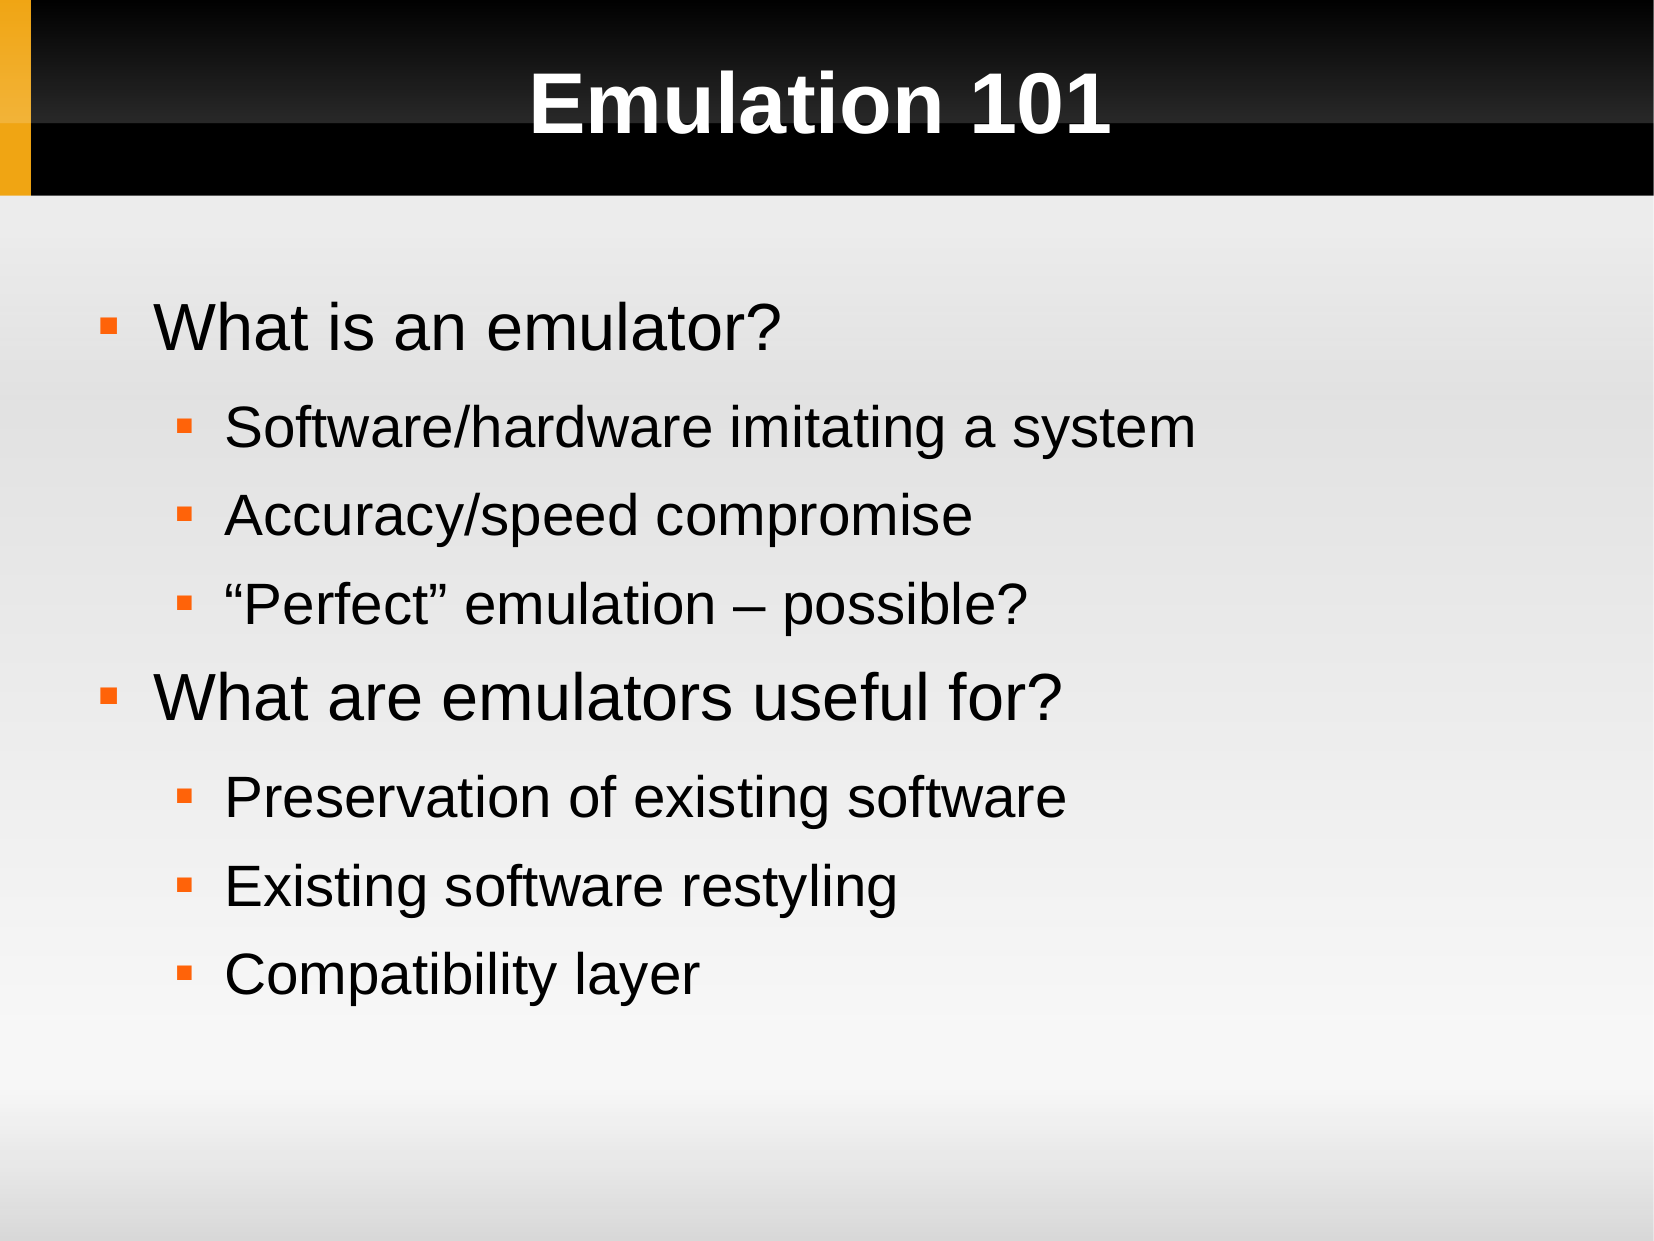

# Emulation 101
What is an emulator?
Software/hardware imitating a system
Accuracy/speed compromise
“Perfect” emulation – possible?
What are emulators useful for?
Preservation of existing software
Existing software restyling
Compatibility layer